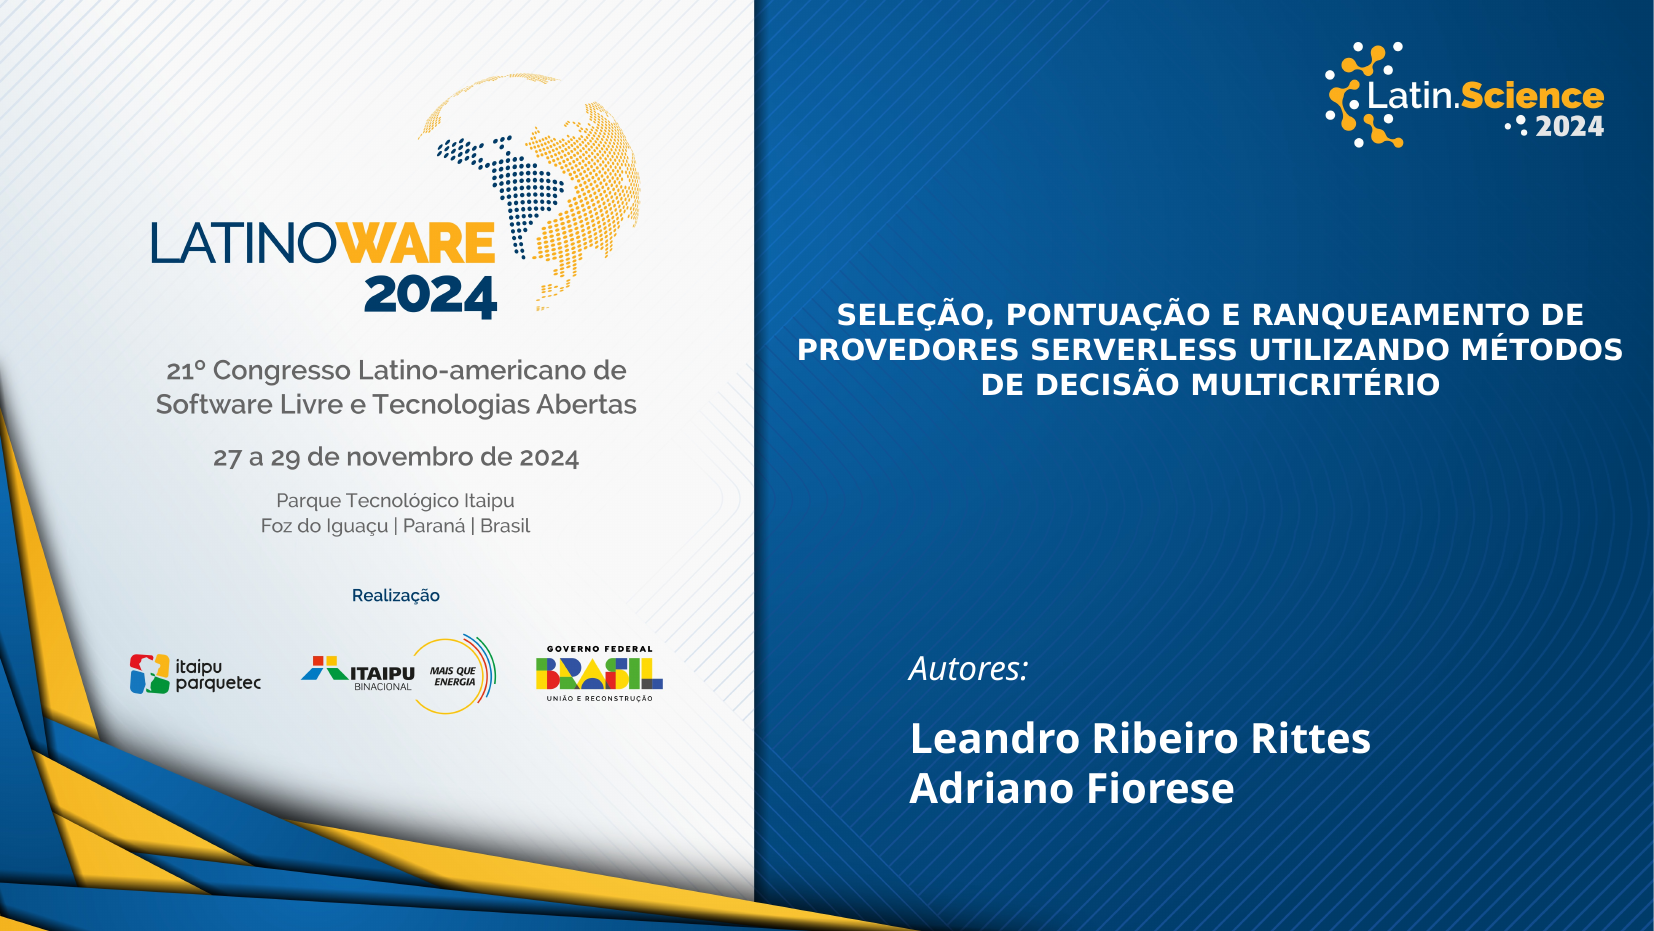

SELEÇÃO, PONTUAÇÃO E RANQUEAMENTO DE PROVEDORES SERVERLESS UTILIZANDO MÉTODOS DE DECISÃO MULTICRITÉRIO
Autores:
Leandro Ribeiro Rittes
Adriano Fiorese